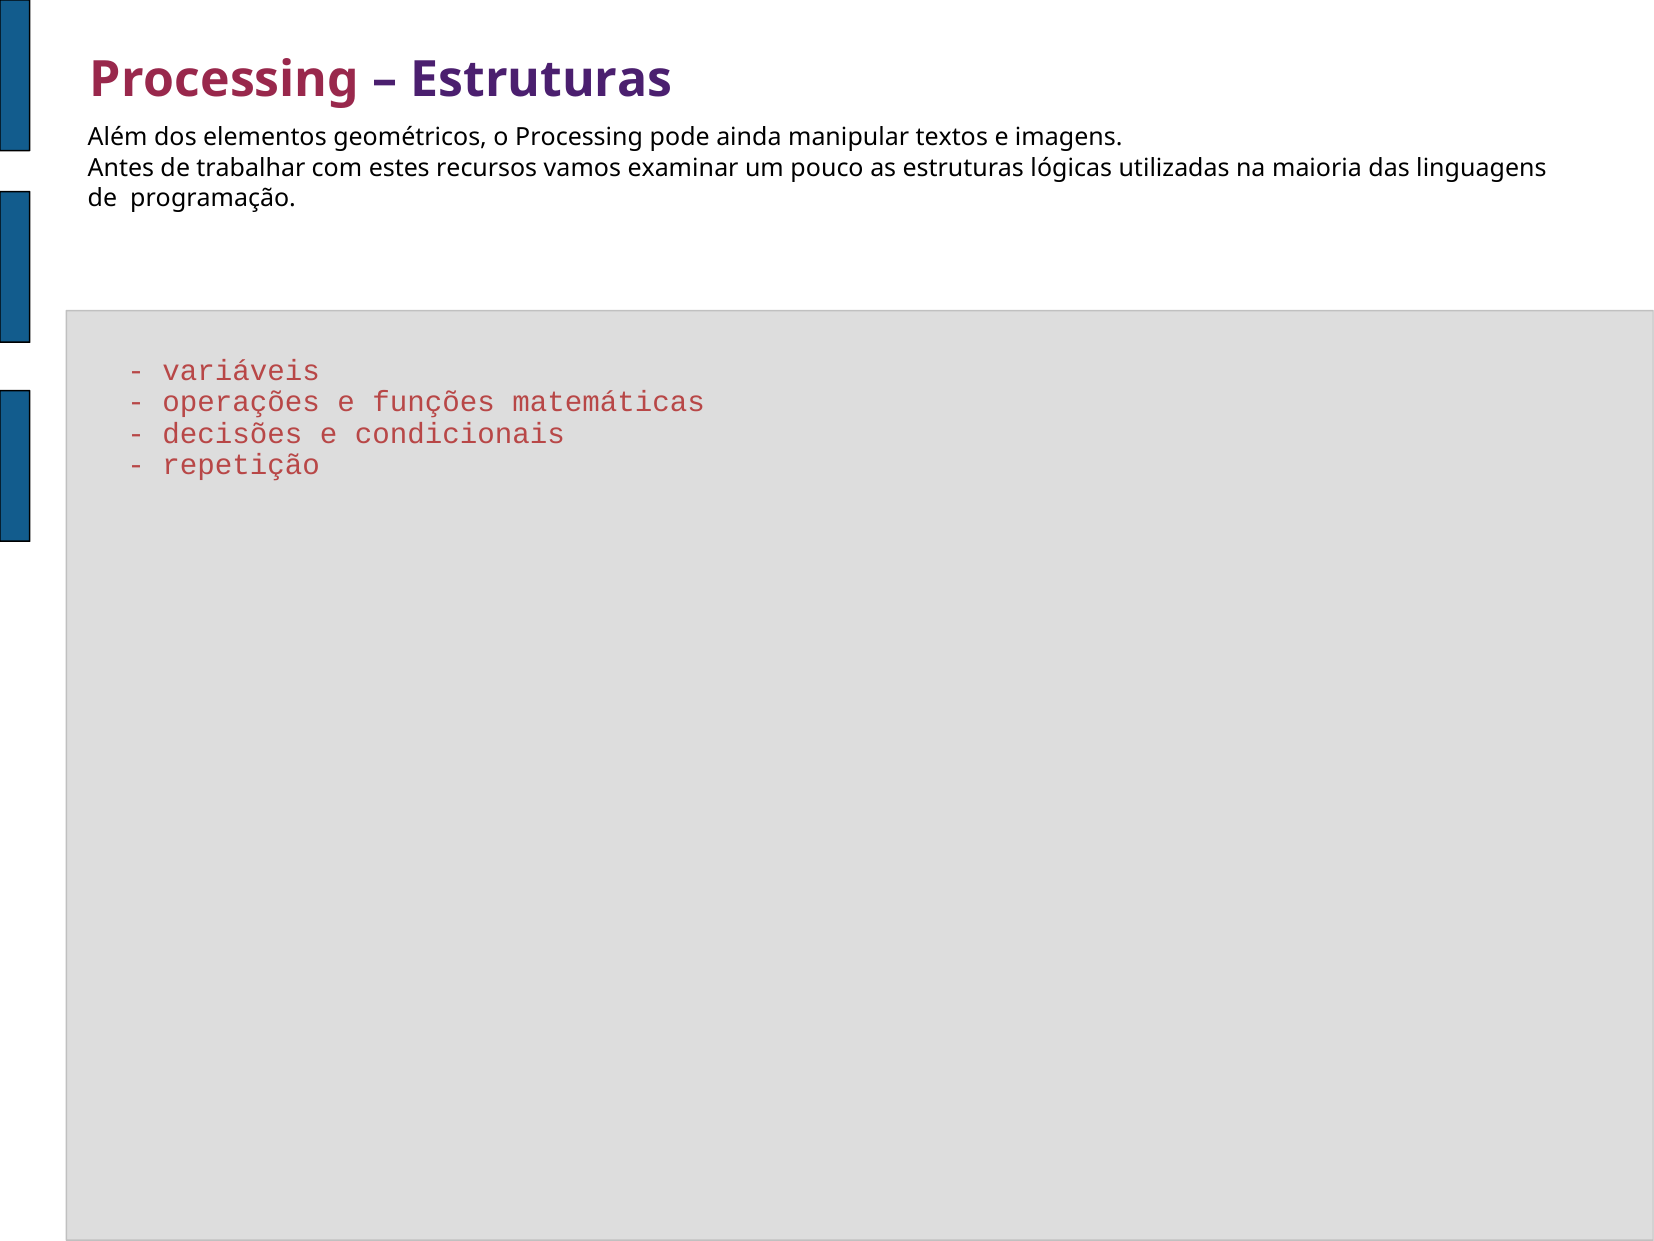

Processing – Estruturas
Além dos elementos geométricos, o Processing pode ainda manipular textos e imagens.
Antes de trabalhar com estes recursos vamos examinar um pouco as estruturas lógicas utilizadas na maioria das linguagens
de programação.
- variáveis
- operações e funções matemáticas
- decisões e condicionais
- repetição